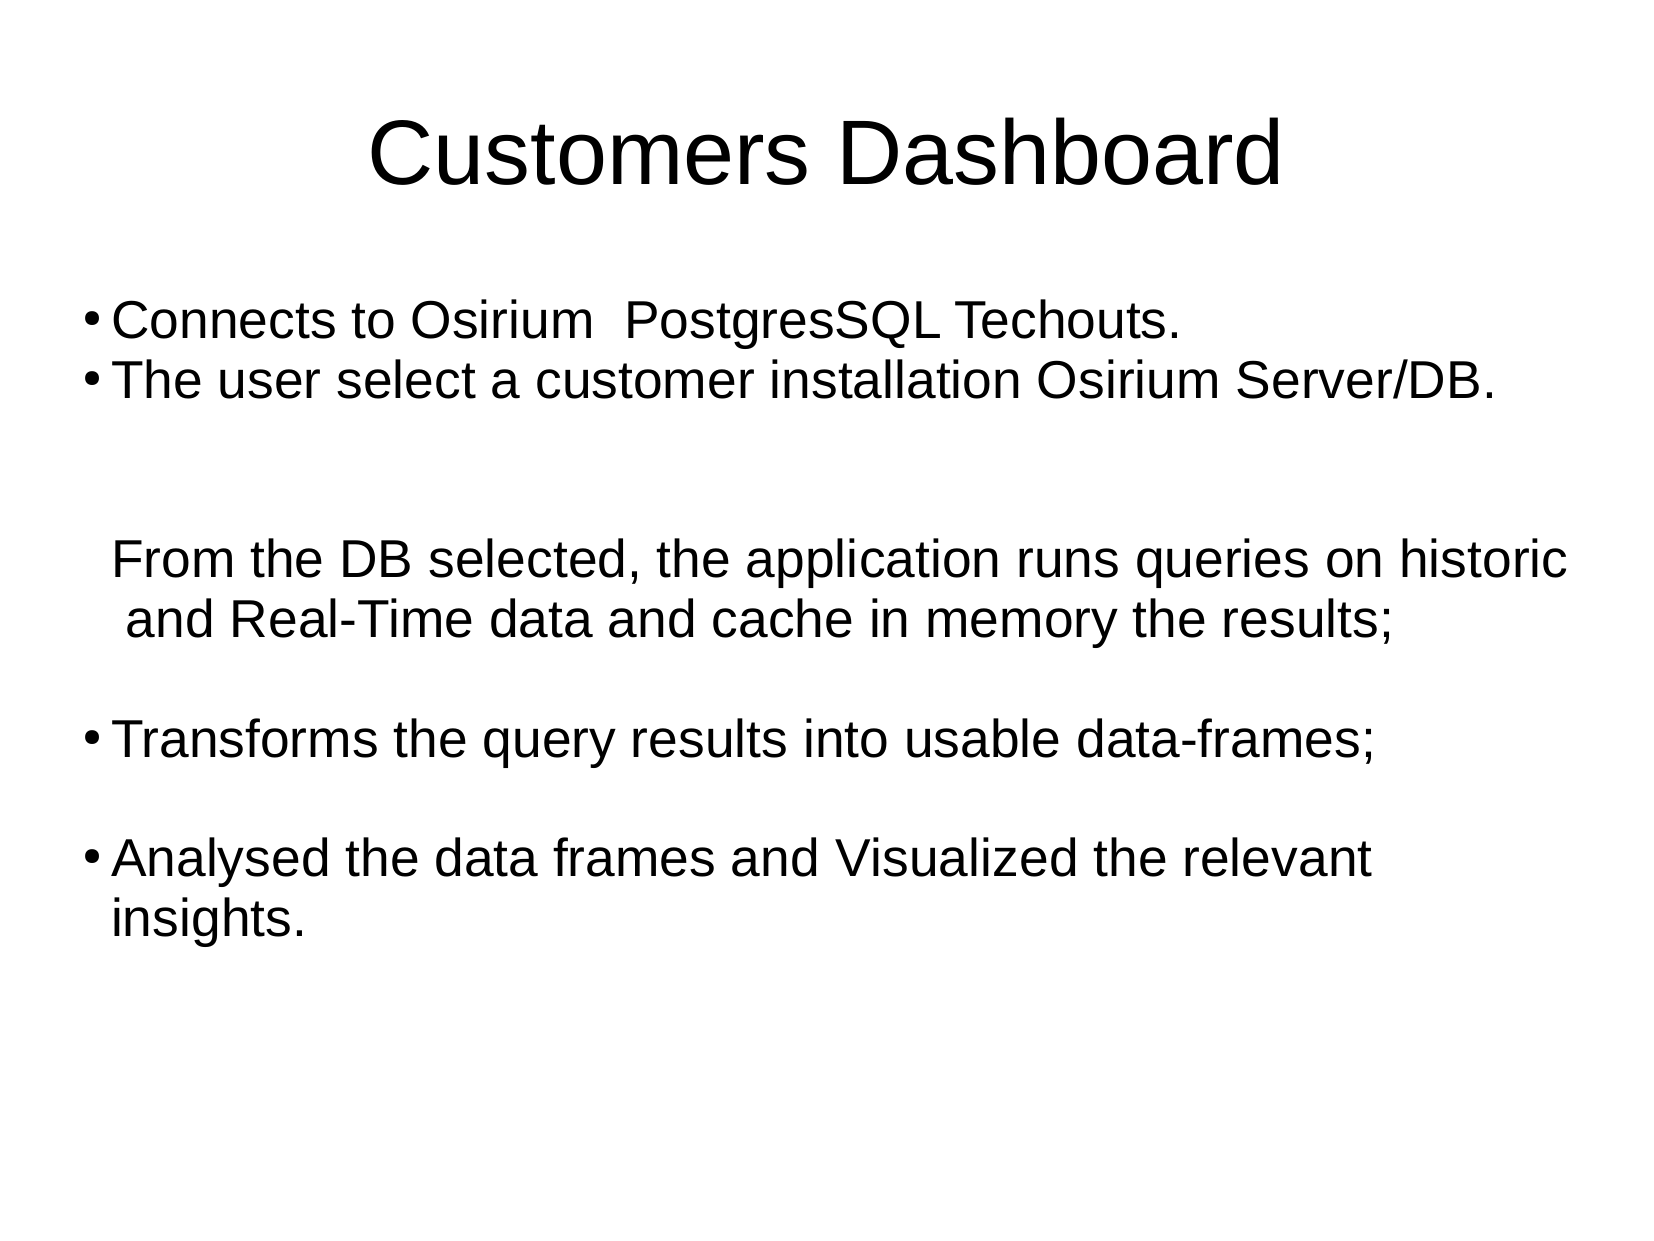

# Customers Dashboard
Connects to Osirium PostgresSQL Techouts.
The user select a customer installation Osirium Server/DB.
From the DB selected, the application runs queries on historic and Real-Time data and cache in memory the results;
Transforms the query results into usable data-frames;
Analysed the data frames and Visualized the relevant insights.